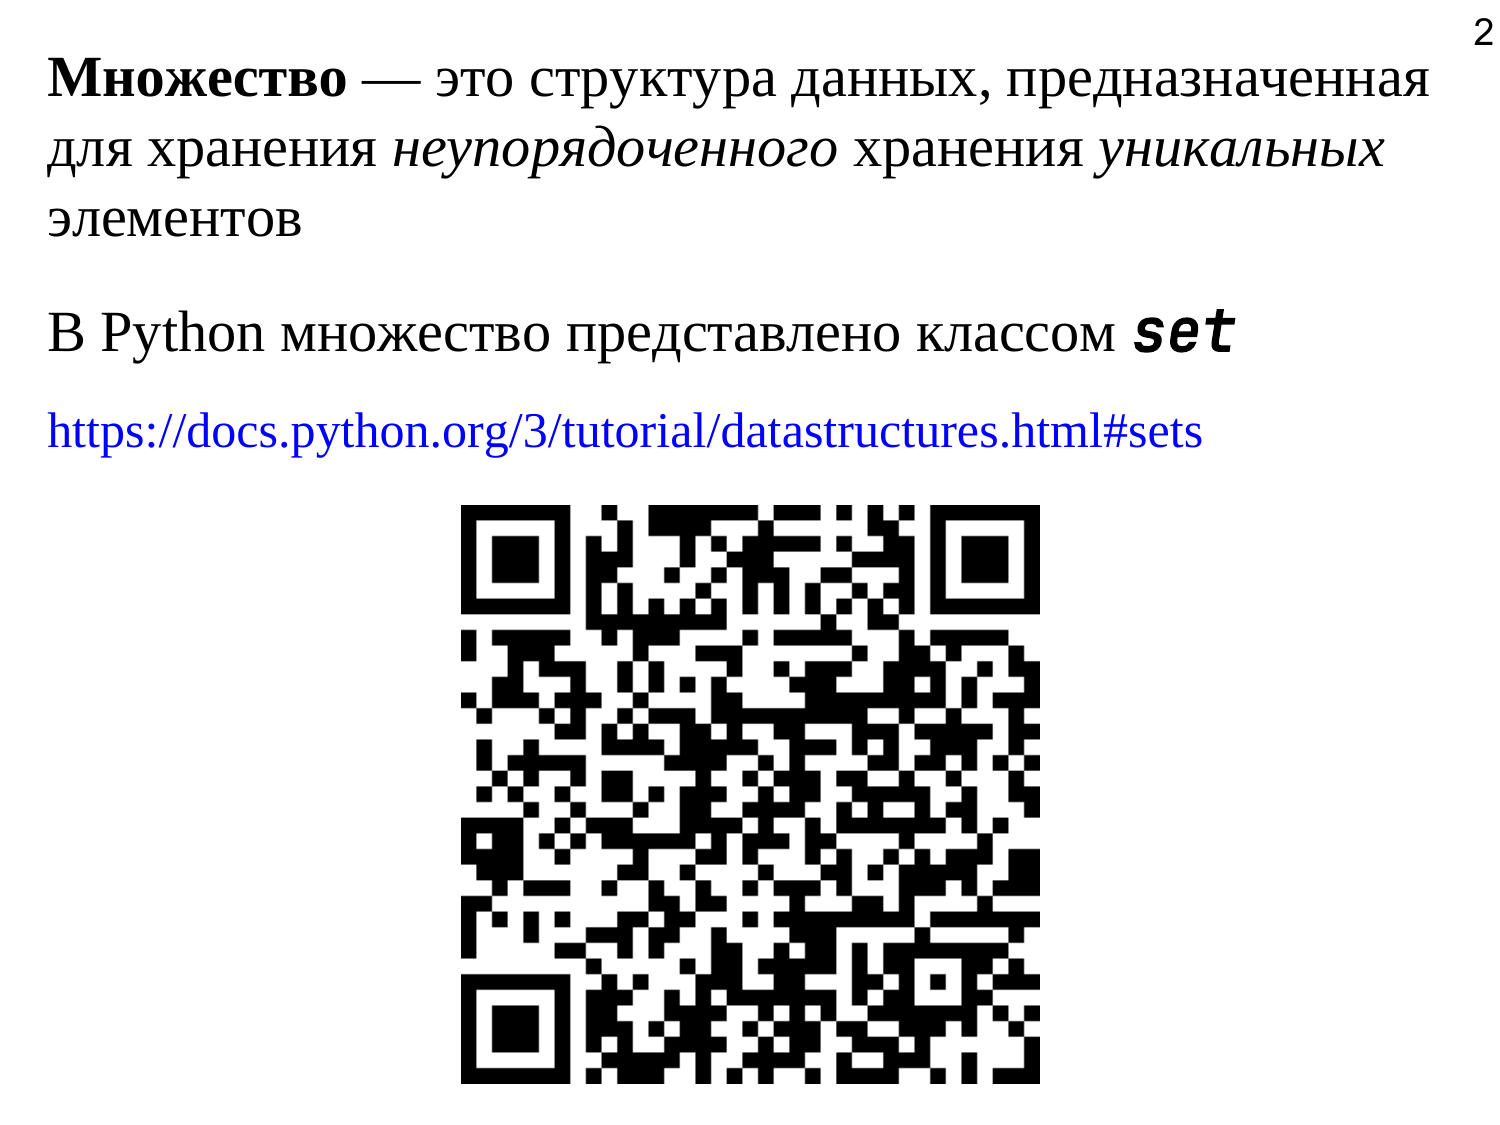

Множество — это структура данных, предназначенная для хранения неупорядоченного хранения уникальных элементов
В Python множество представлено классом set
https://docs.python.org/3/tutorial/datastructures.html#sets